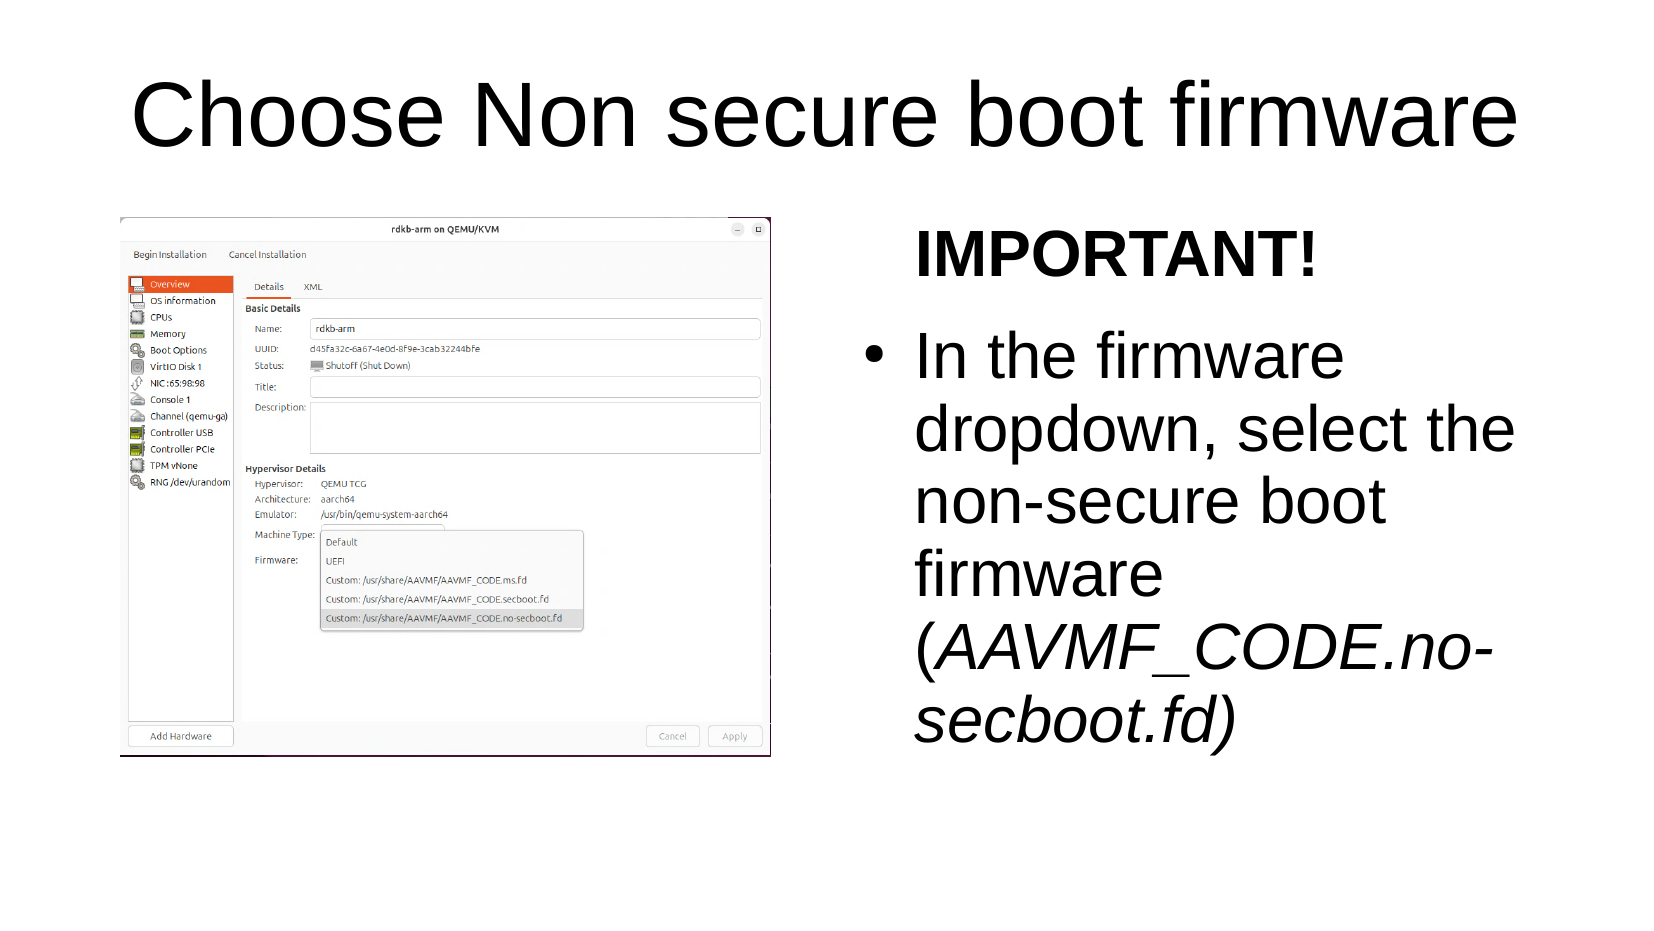

# Choose Non secure boot firmware
IMPORTANT!
In the firmware dropdown, select the non-secure boot firmware (AAVMF_CODE.no-secboot.fd)